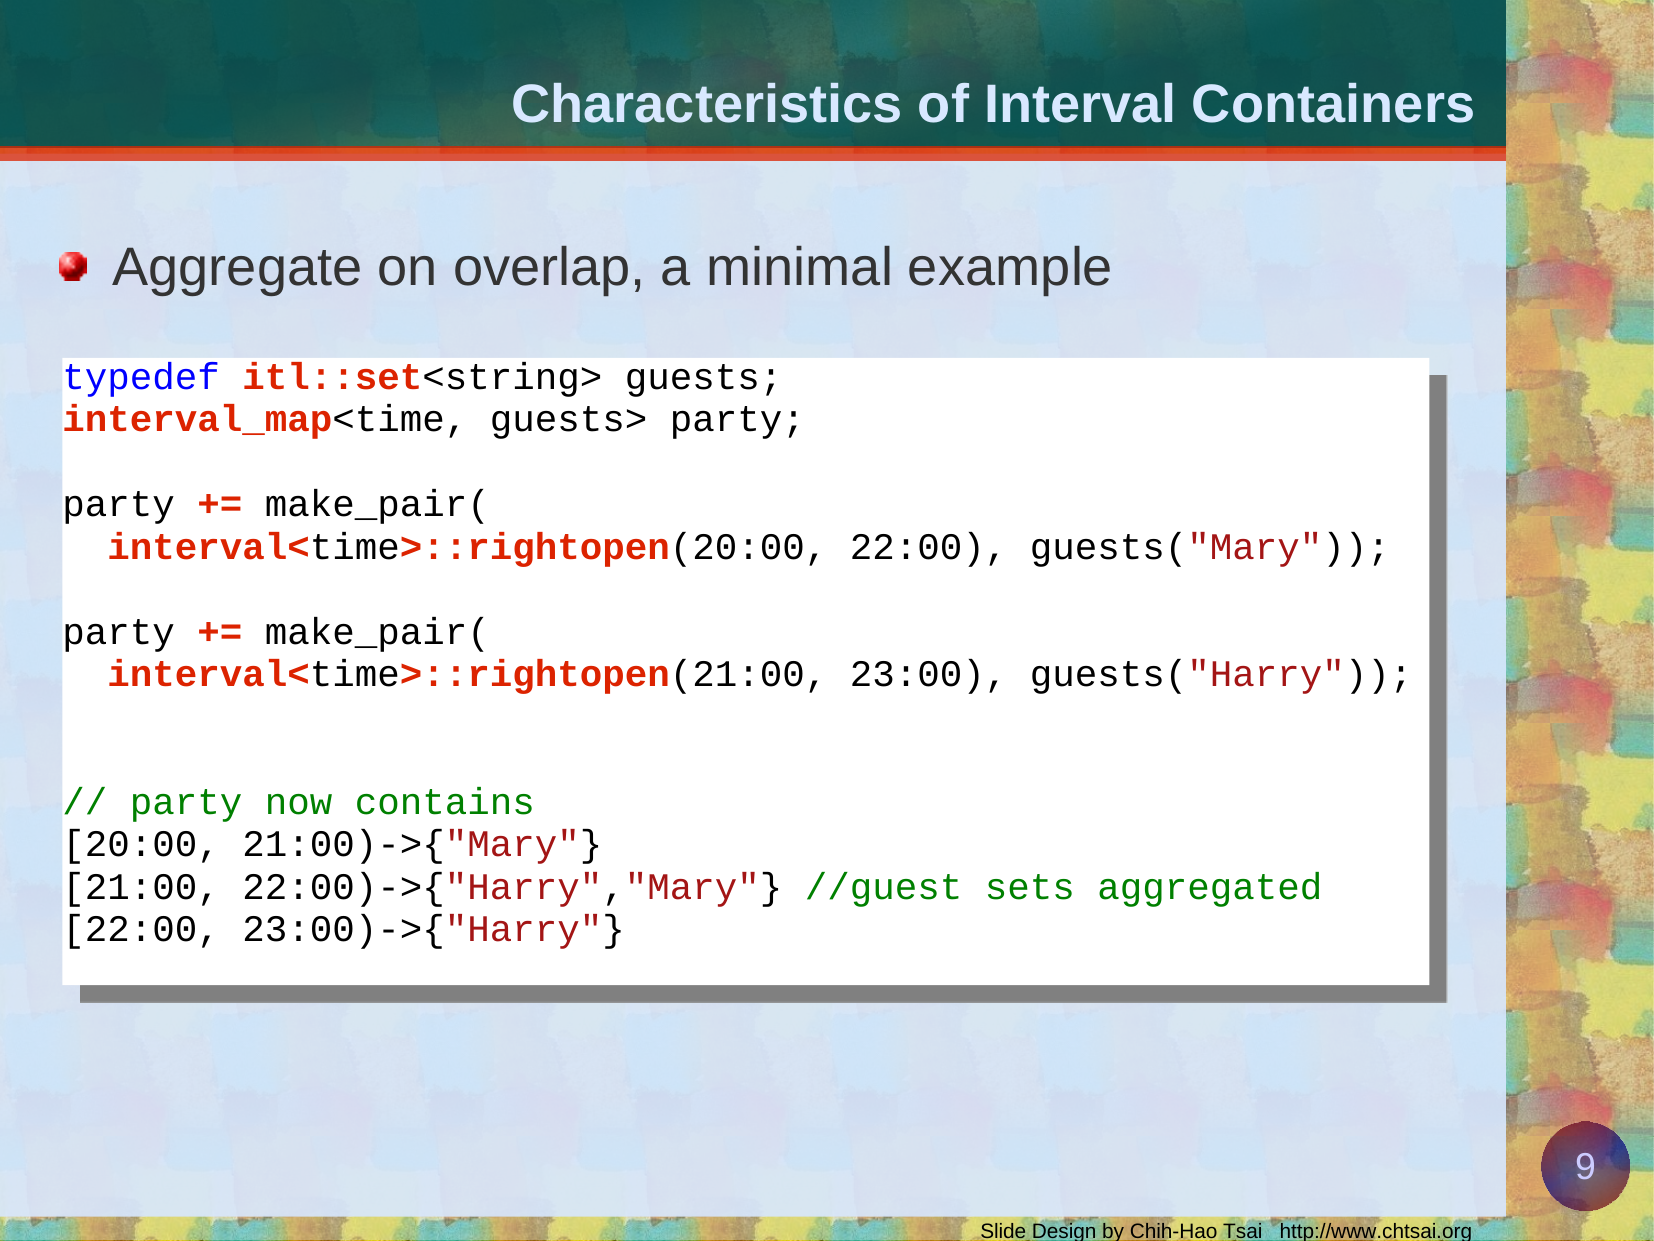

# Characteristics of Interval Containers
Aggregate on overlap, a minimal example
typedef itl::set<string> guests;
interval_map<time, guests> party;
party += make_pair(
 interval<time>::rightopen(20:00, 22:00), guests("Mary"));
party += make_pair(
 interval<time>::rightopen(21:00, 23:00), guests("Harry"));
// party now contains
[20:00, 21:00)->{"Mary"}
[21:00, 22:00)->{"Harry","Mary"} //guest sets aggregated
[22:00, 23:00)->{"Harry"}